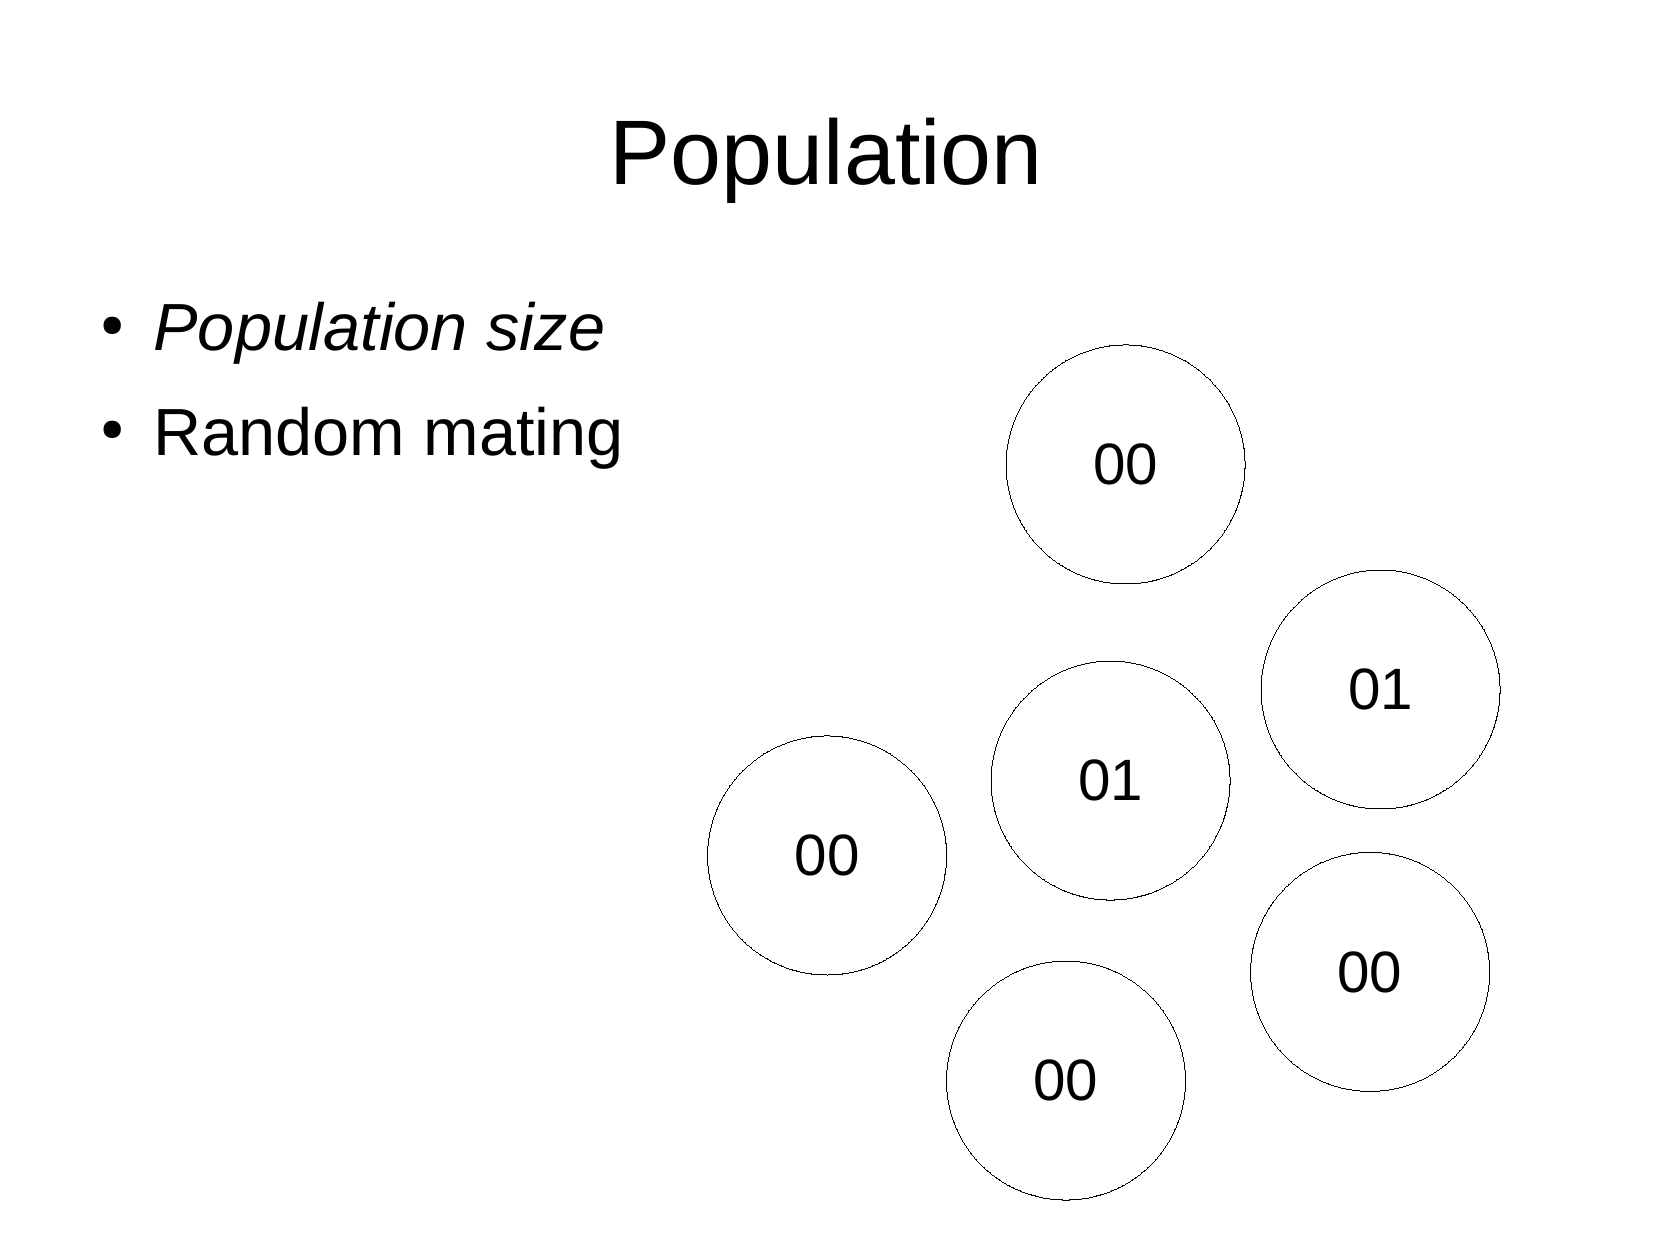

# Population
Population size
Random mating
00
01
01
00
00
00